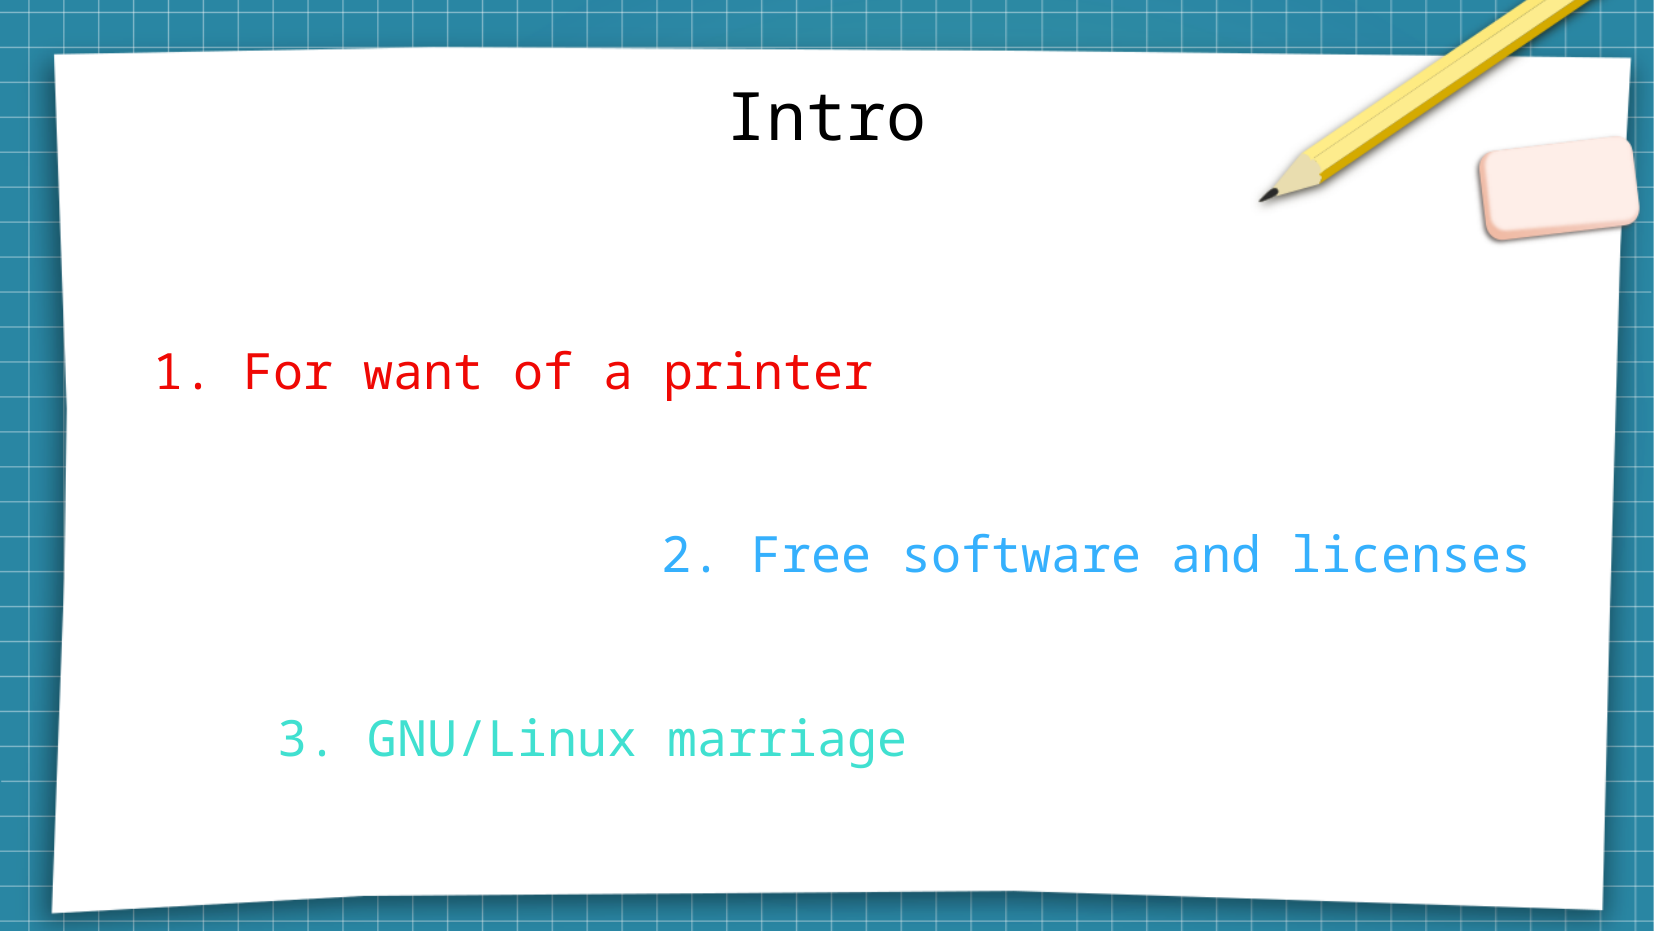

# Intro
1. For want of a printer
2. Free software and licenses
3. GNU/Linux marriage